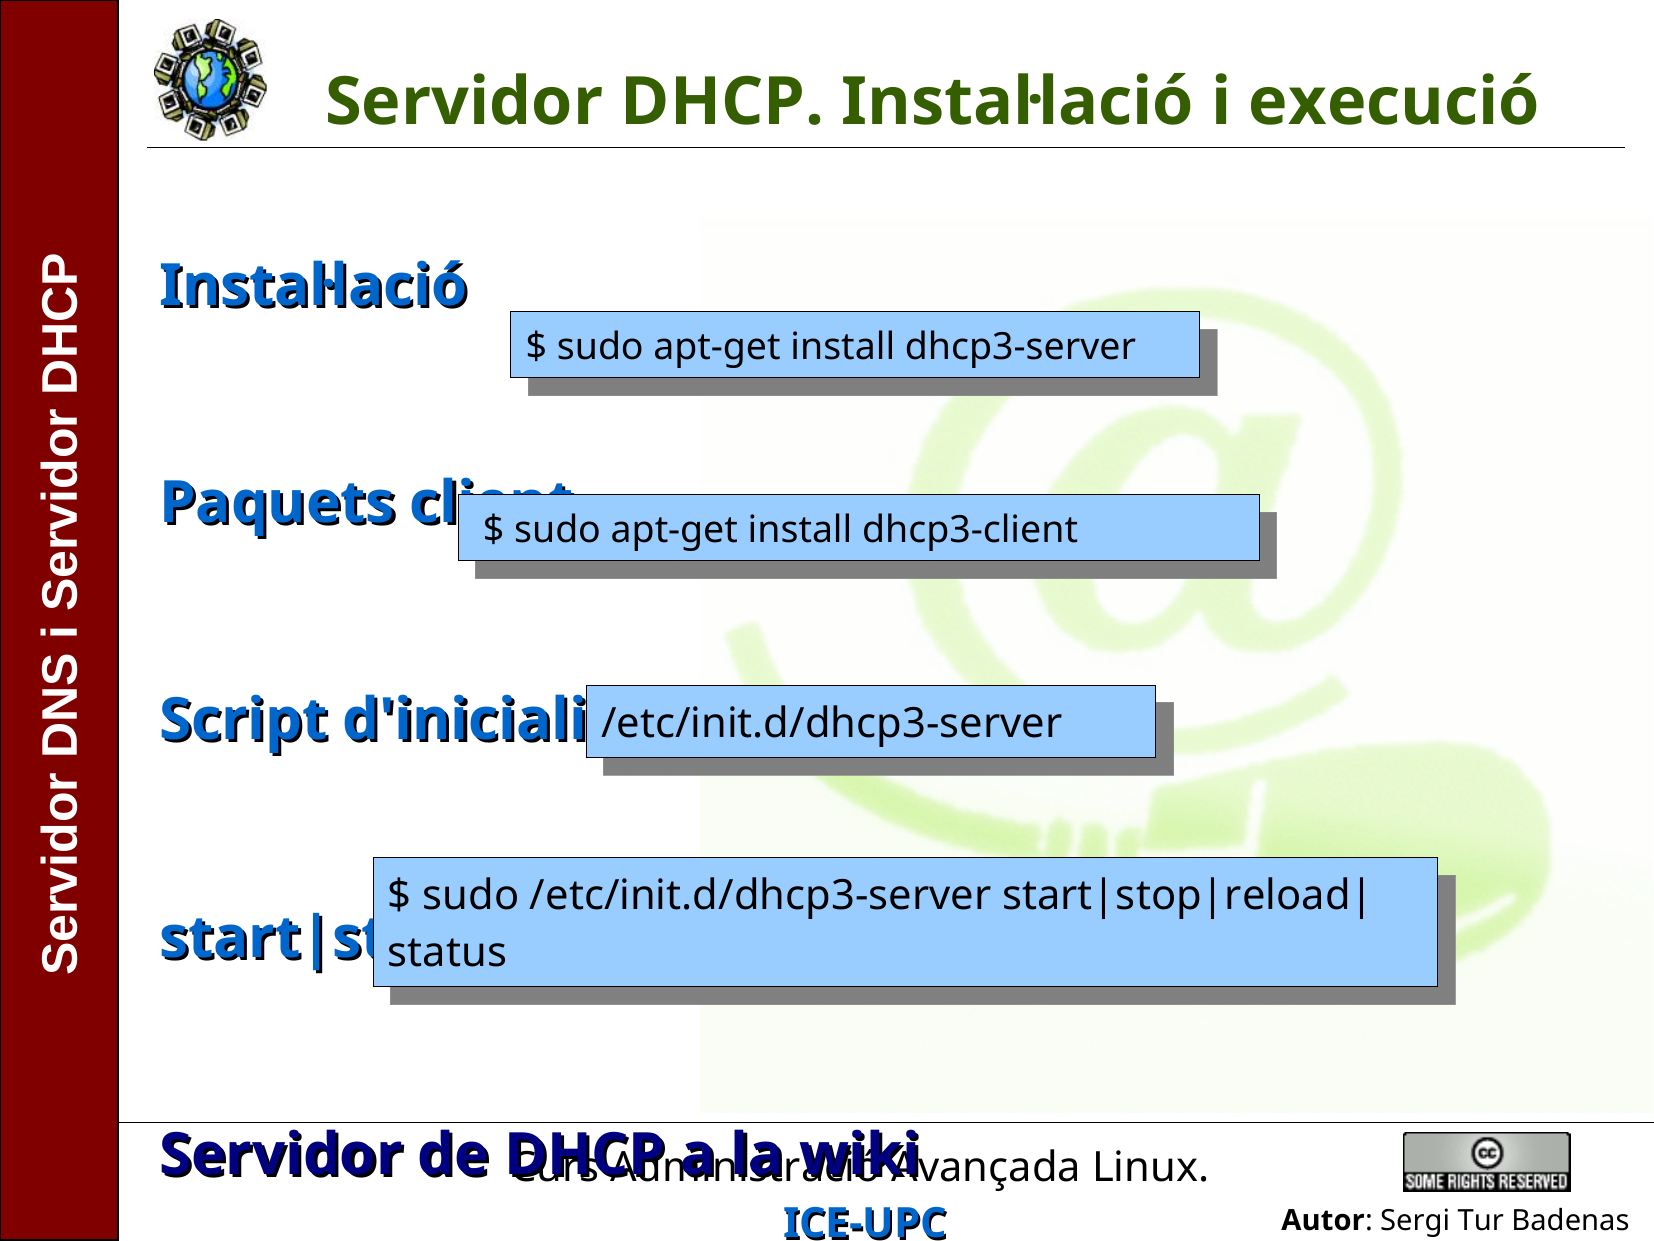

# Servidor DHCP. Instal·lació i execució
Instal·lació
Paquets client
Script d'inicialització SystemV
start|stop|reload|status
Servidor de DHCP a la wiki
$ sudo apt-get install dhcp3-server
 $ sudo apt-get install dhcp3-client
/etc/init.d/dhcp3-server
$ sudo /etc/init.d/dhcp3-server start|stop|reload|status